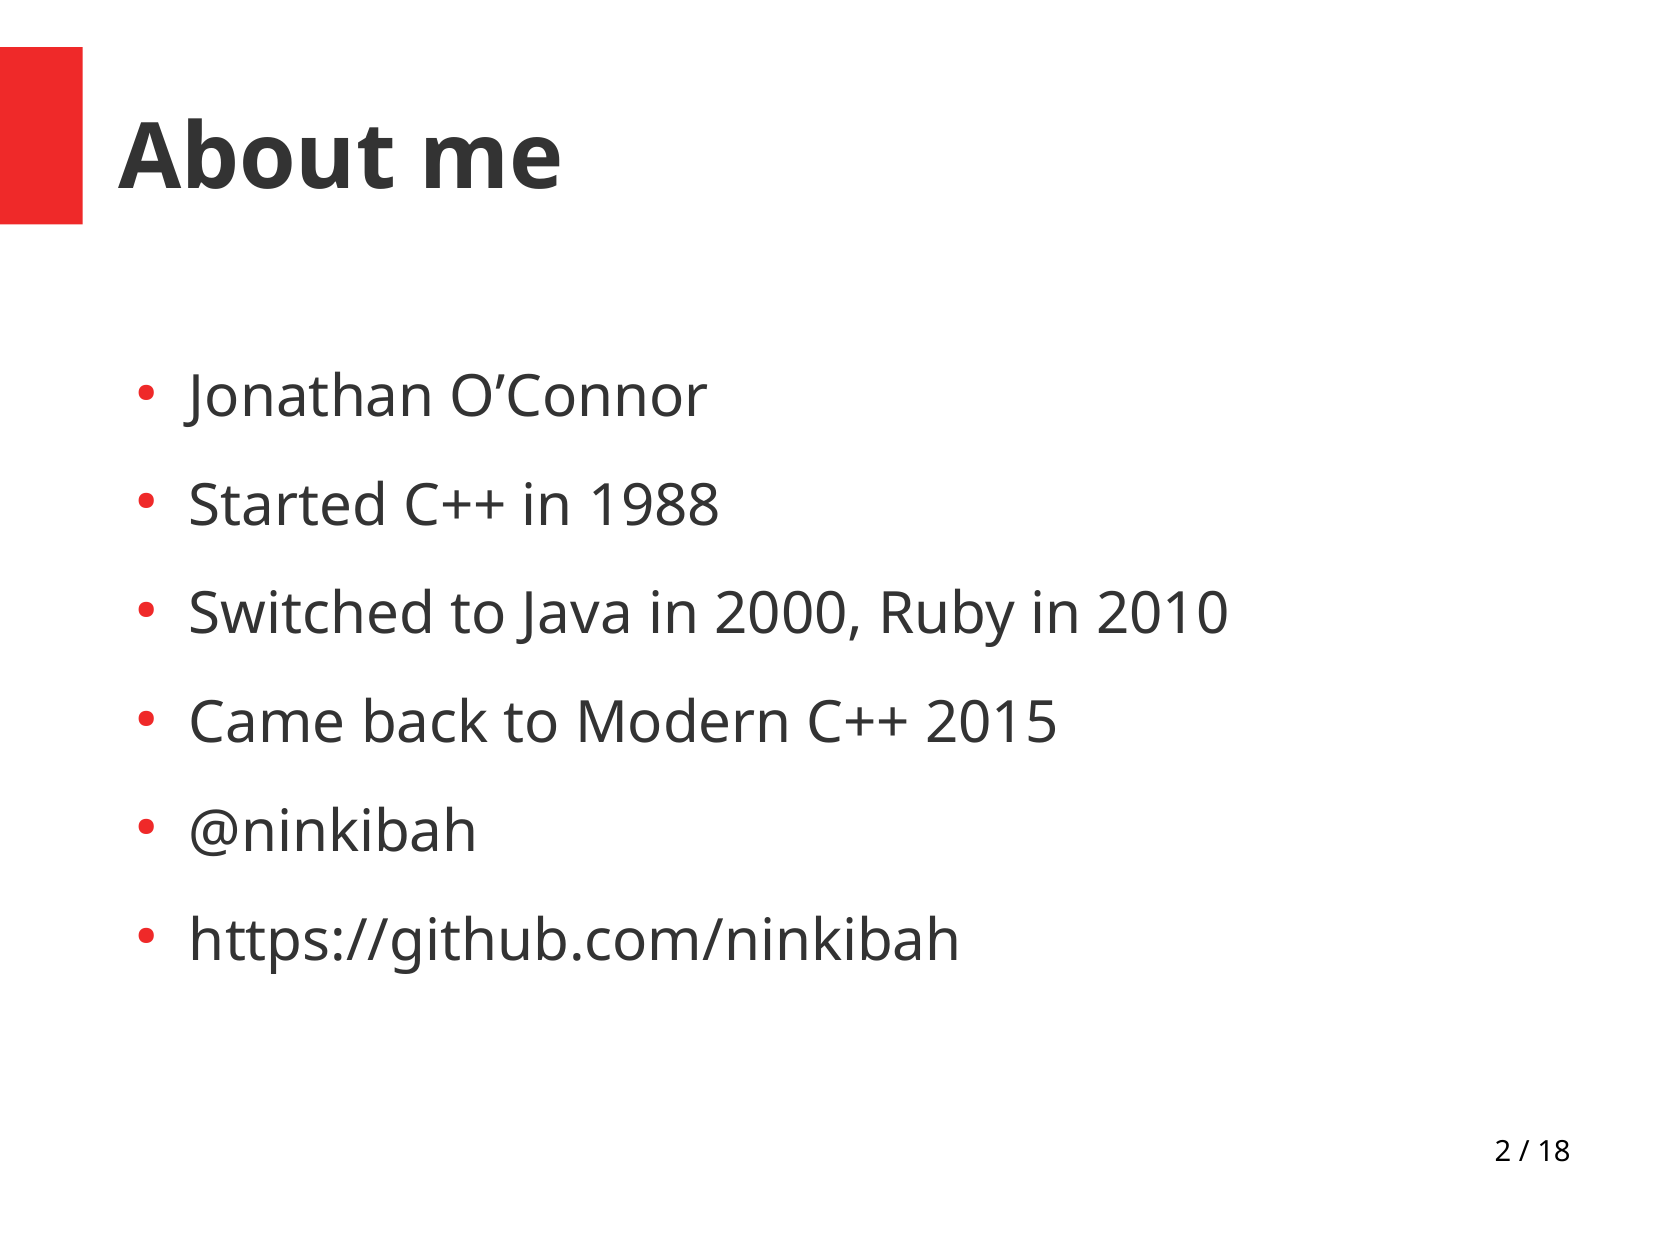

# About me
Jonathan O’Connor
Started C++ in 1988
Switched to Java in 2000, Ruby in 2010
Came back to Modern C++ 2015
@ninkibah
https://github.com/ninkibah
2